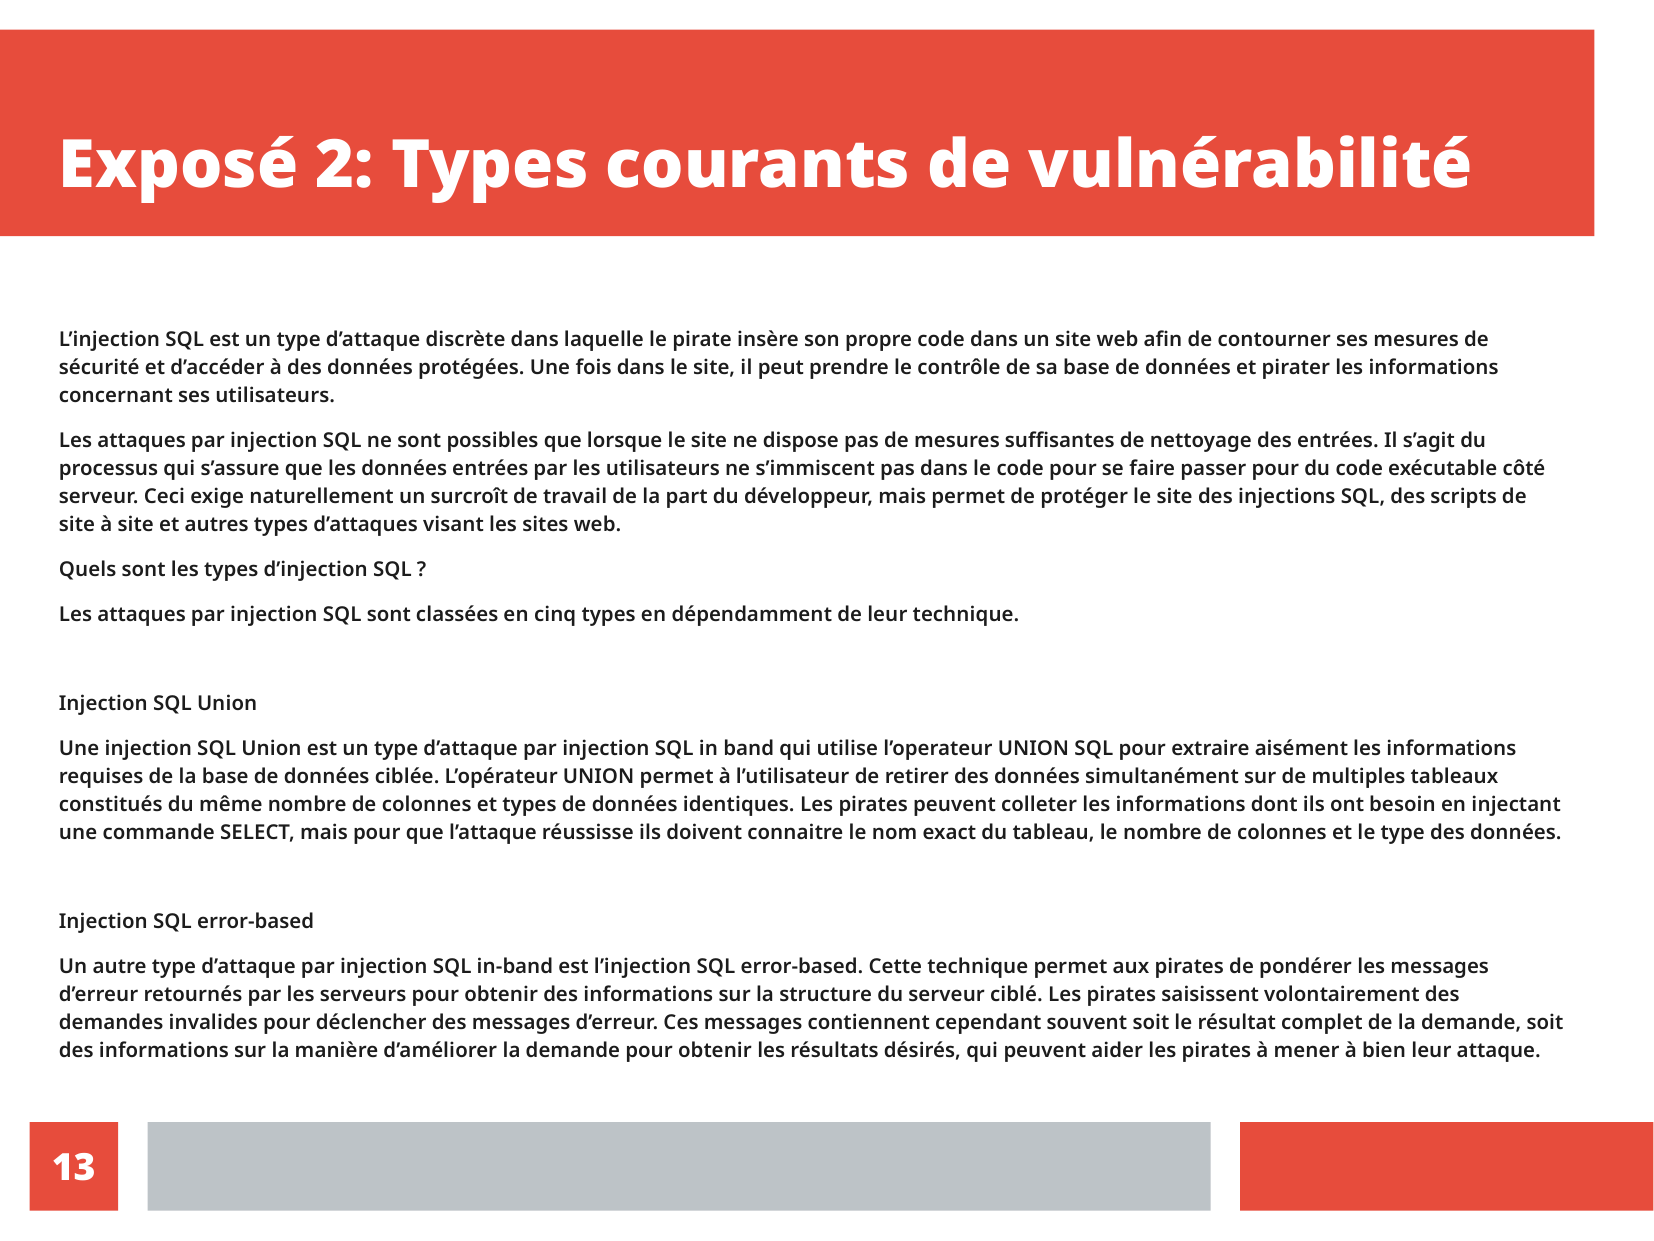

# Exposé 2: Types courants de vulnérabilité
L’injection SQL est un type d’attaque discrète dans laquelle le pirate insère son propre code dans un site web afin de contourner ses mesures de sécurité et d’accéder à des données protégées. Une fois dans le site, il peut prendre le contrôle de sa base de données et pirater les informations concernant ses utilisateurs.
Les attaques par injection SQL ne sont possibles que lorsque le site ne dispose pas de mesures suffisantes de nettoyage des entrées. Il s’agit du processus qui s’assure que les données entrées par les utilisateurs ne s’immiscent pas dans le code pour se faire passer pour du code exécutable côté serveur. Ceci exige naturellement un surcroît de travail de la part du développeur, mais permet de protéger le site des injections SQL, des scripts de site à site et autres types d’attaques visant les sites web.
Quels sont les types d’injection SQL ?
Les attaques par injection SQL sont classées en cinq types en dépendamment de leur technique.
Injection SQL Union
Une injection SQL Union est un type d’attaque par injection SQL in band qui utilise l’operateur UNION SQL pour extraire aisément les informations requises de la base de données ciblée. L’opérateur UNION permet à l’utilisateur de retirer des données simultanément sur de multiples tableaux constitués du même nombre de colonnes et types de données identiques. Les pirates peuvent colleter les informations dont ils ont besoin en injectant une commande SELECT, mais pour que l’attaque réussisse ils doivent connaitre le nom exact du tableau, le nombre de colonnes et le type des données.
Injection SQL error-based
Un autre type d’attaque par injection SQL in-band est l’injection SQL error-based. Cette technique permet aux pirates de pondérer les messages d’erreur retournés par les serveurs pour obtenir des informations sur la structure du serveur ciblé. Les pirates saisissent volontairement des demandes invalides pour déclencher des messages d’erreur. Ces messages contiennent cependant souvent soit le résultat complet de la demande, soit des informations sur la manière d’améliorer la demande pour obtenir les résultats désirés, qui peuvent aider les pirates à mener à bien leur attaque.
13